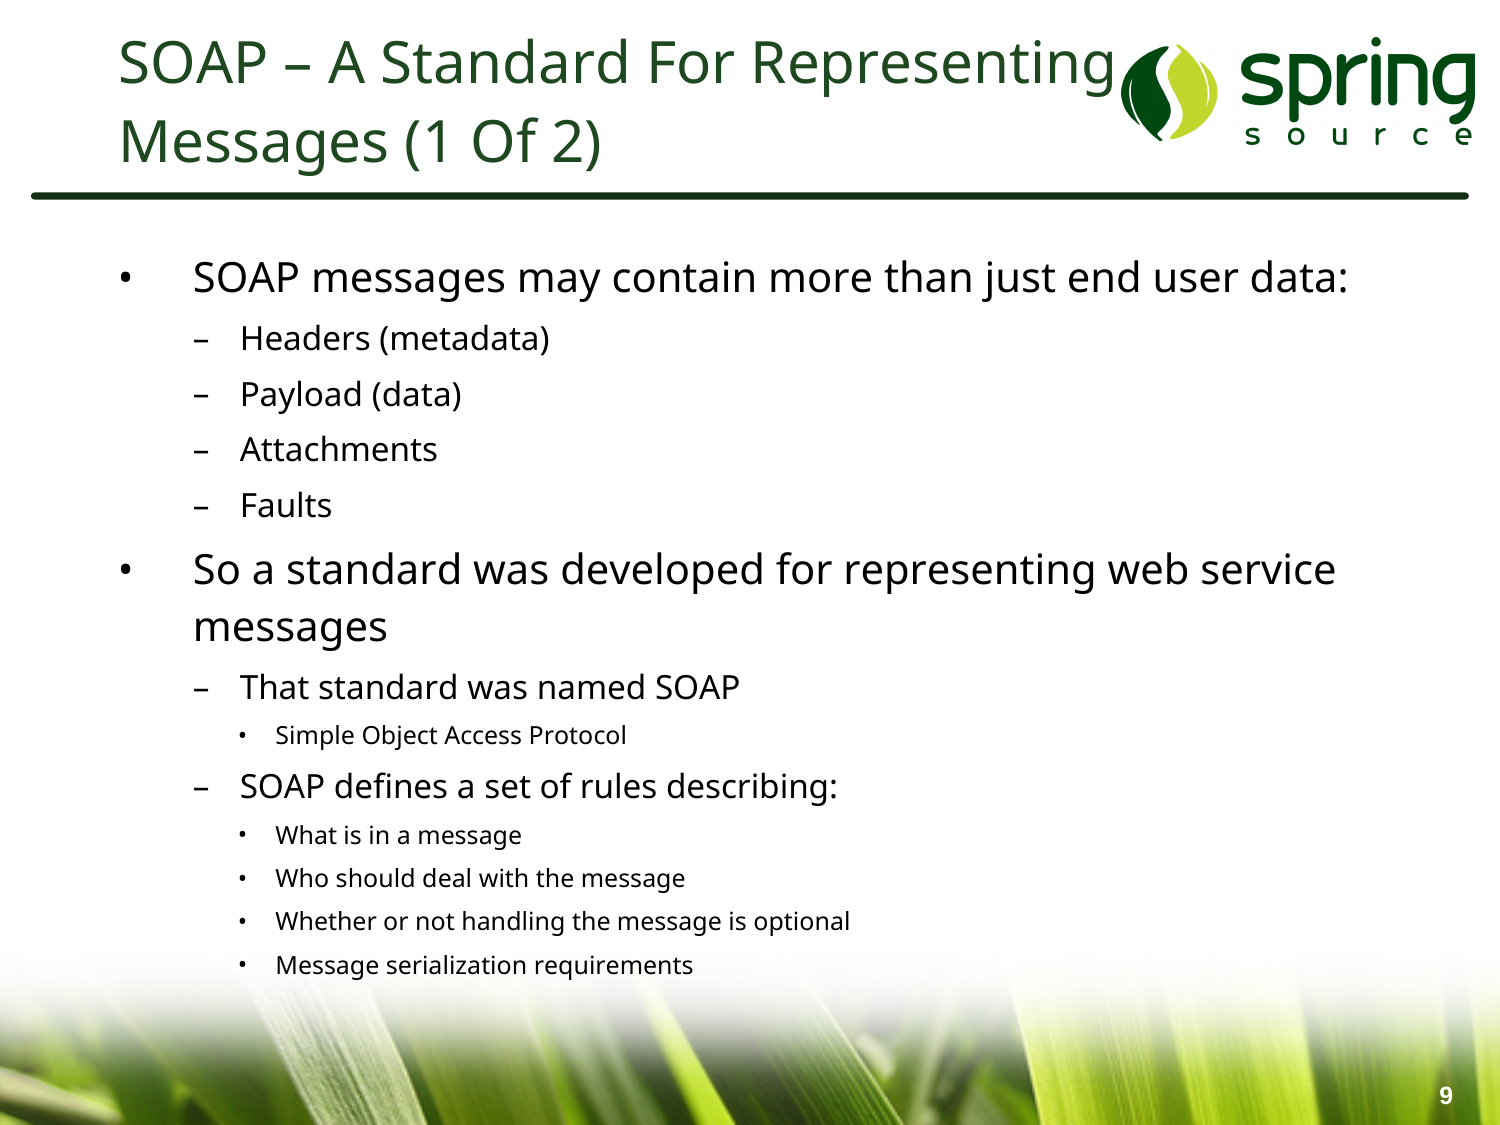

SOAP – A Standard For Representing Messages (1 Of 2)
# SOAP messages may contain more than just end user data:
Headers (metadata)
Payload (data)
Attachments
Faults
So a standard was developed for representing web service messages
That standard was named SOAP
Simple Object Access Protocol
SOAP defines a set of rules describing:
What is in a message
Who should deal with the message
Whether or not handling the message is optional
Message serialization requirements